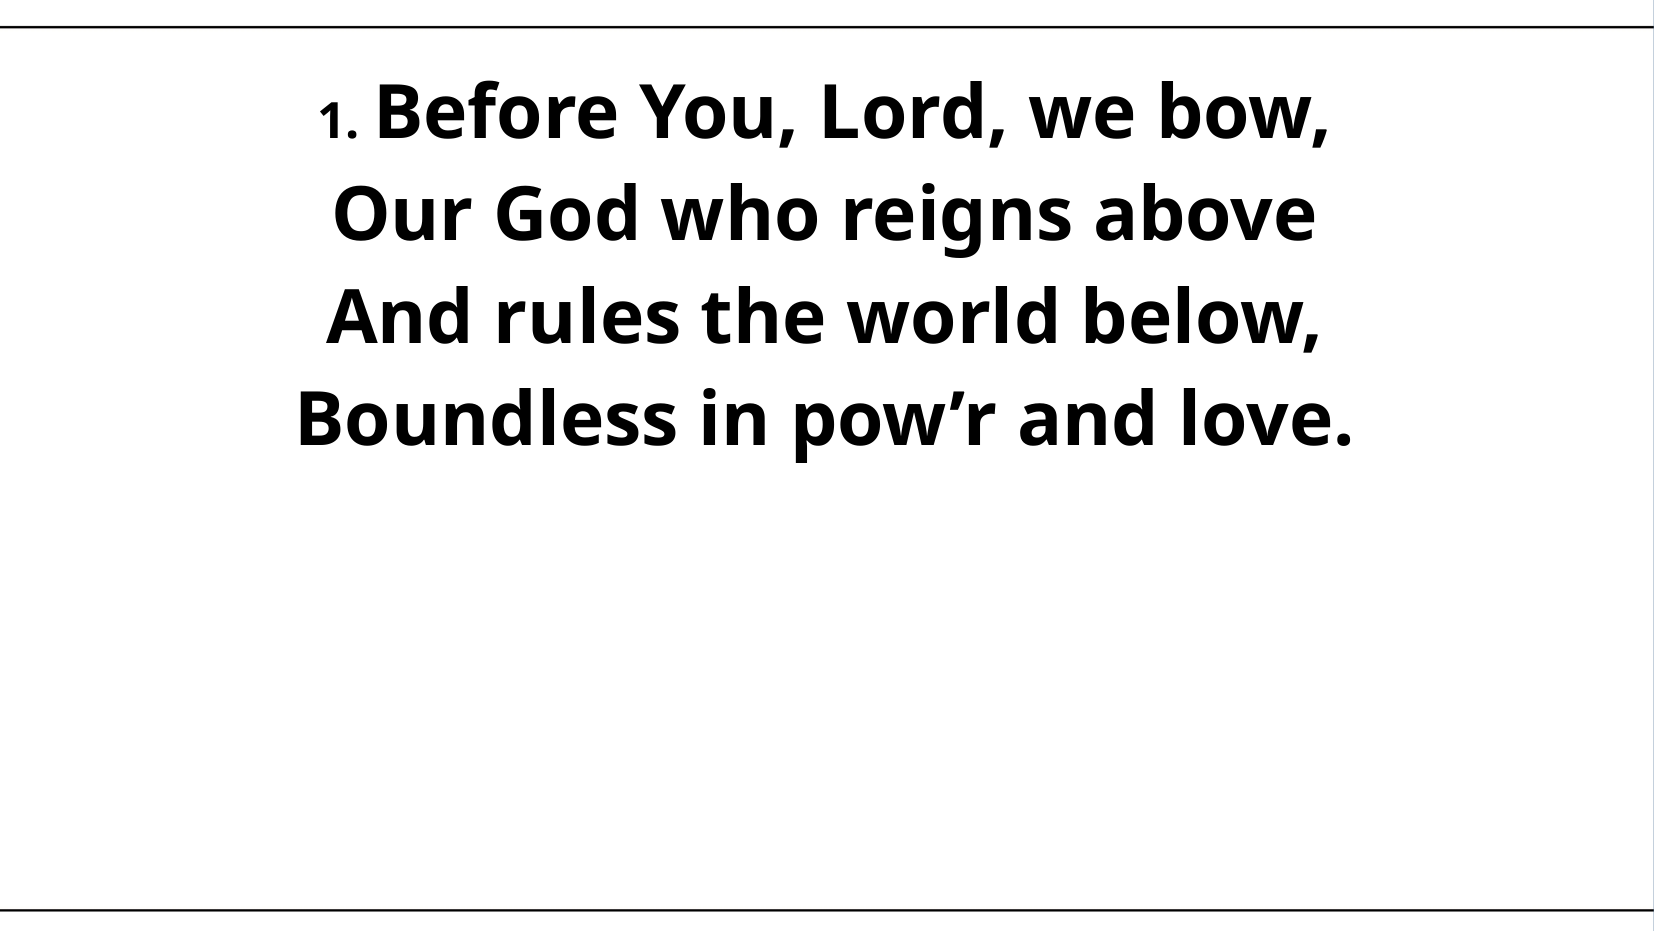

1. Before You, Lord, we bow,
Our God who reigns above
And rules the world below,
Boundless in pow’r and love.